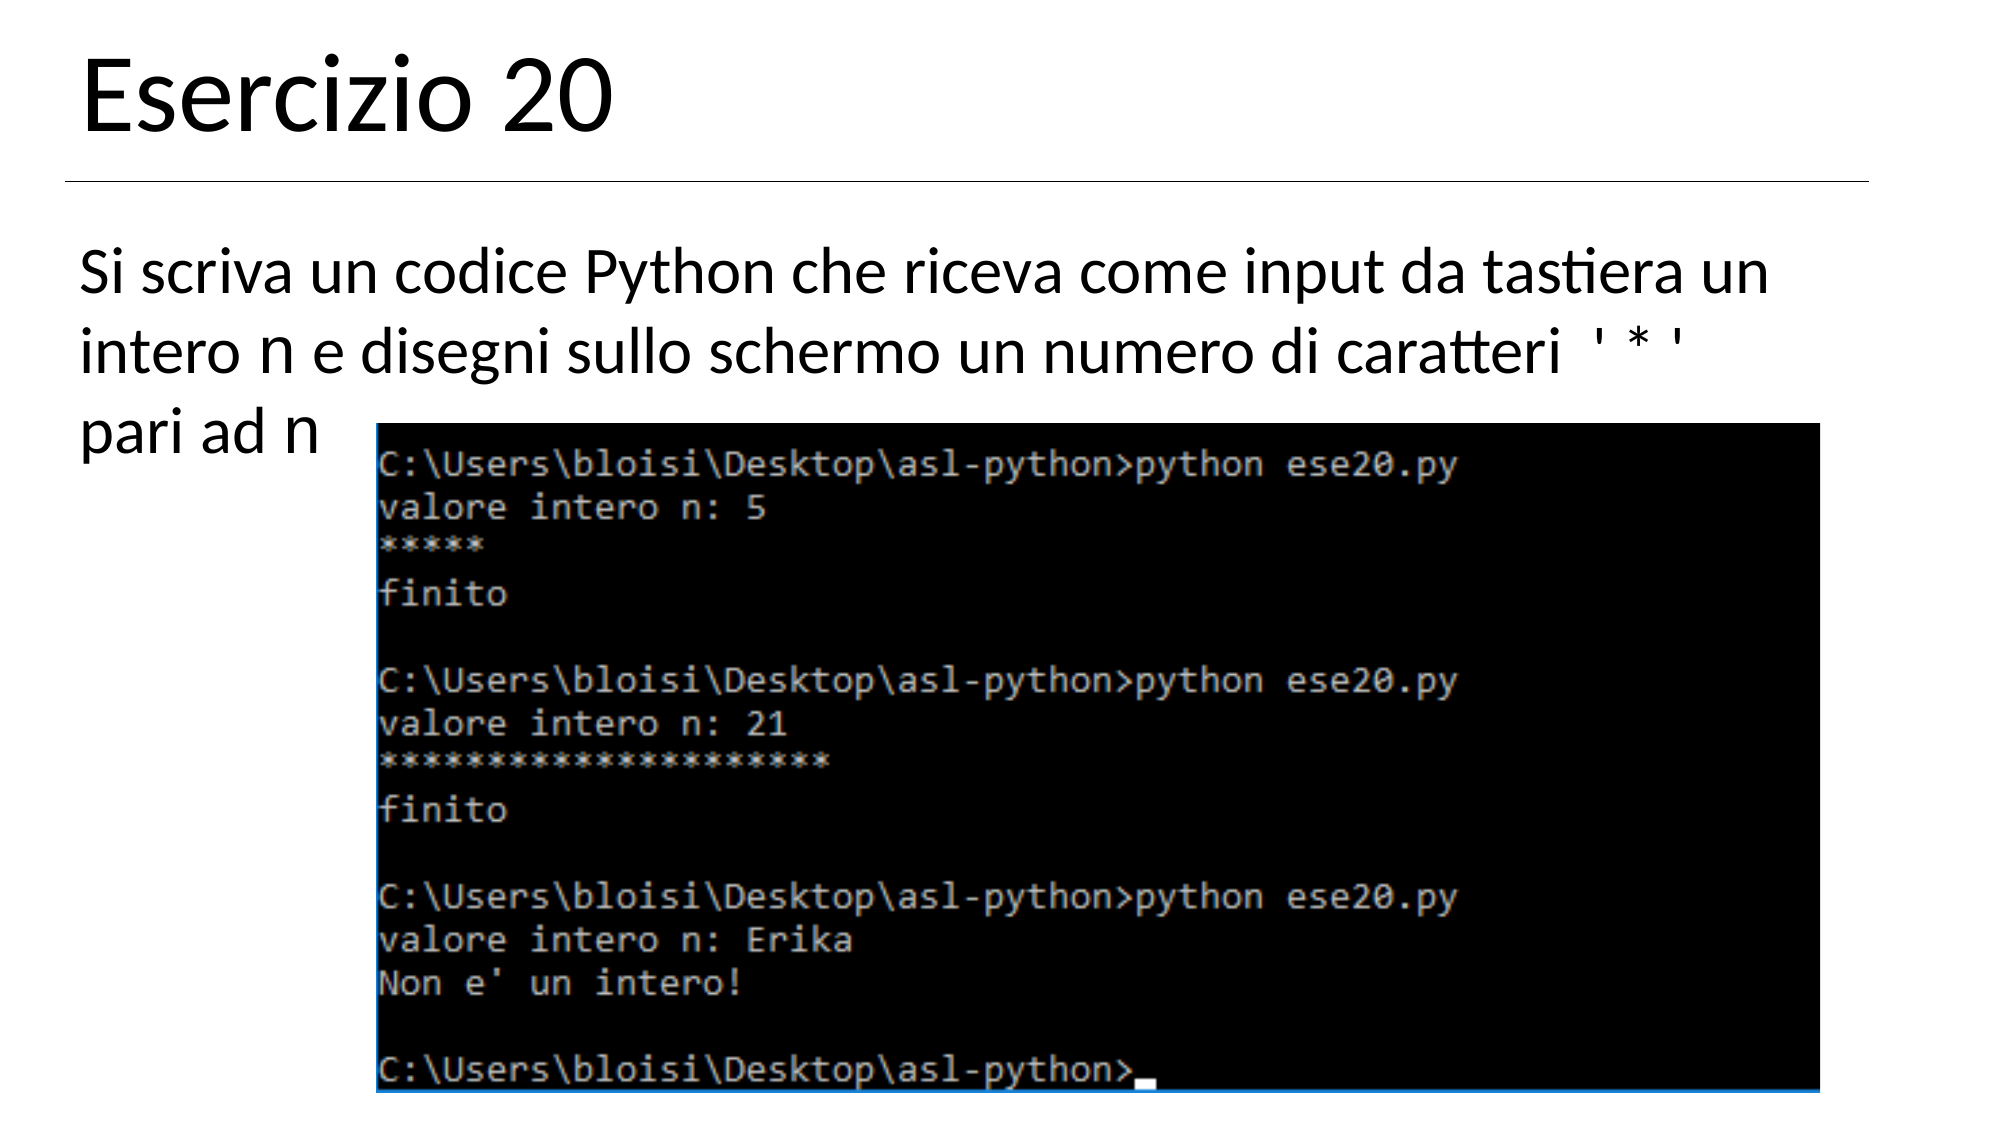

Esercizio 20
Si scriva un codice Python che riceva come input da tastiera un intero n e disegni sullo schermo un numero di caratteri ' * ' pari ad n